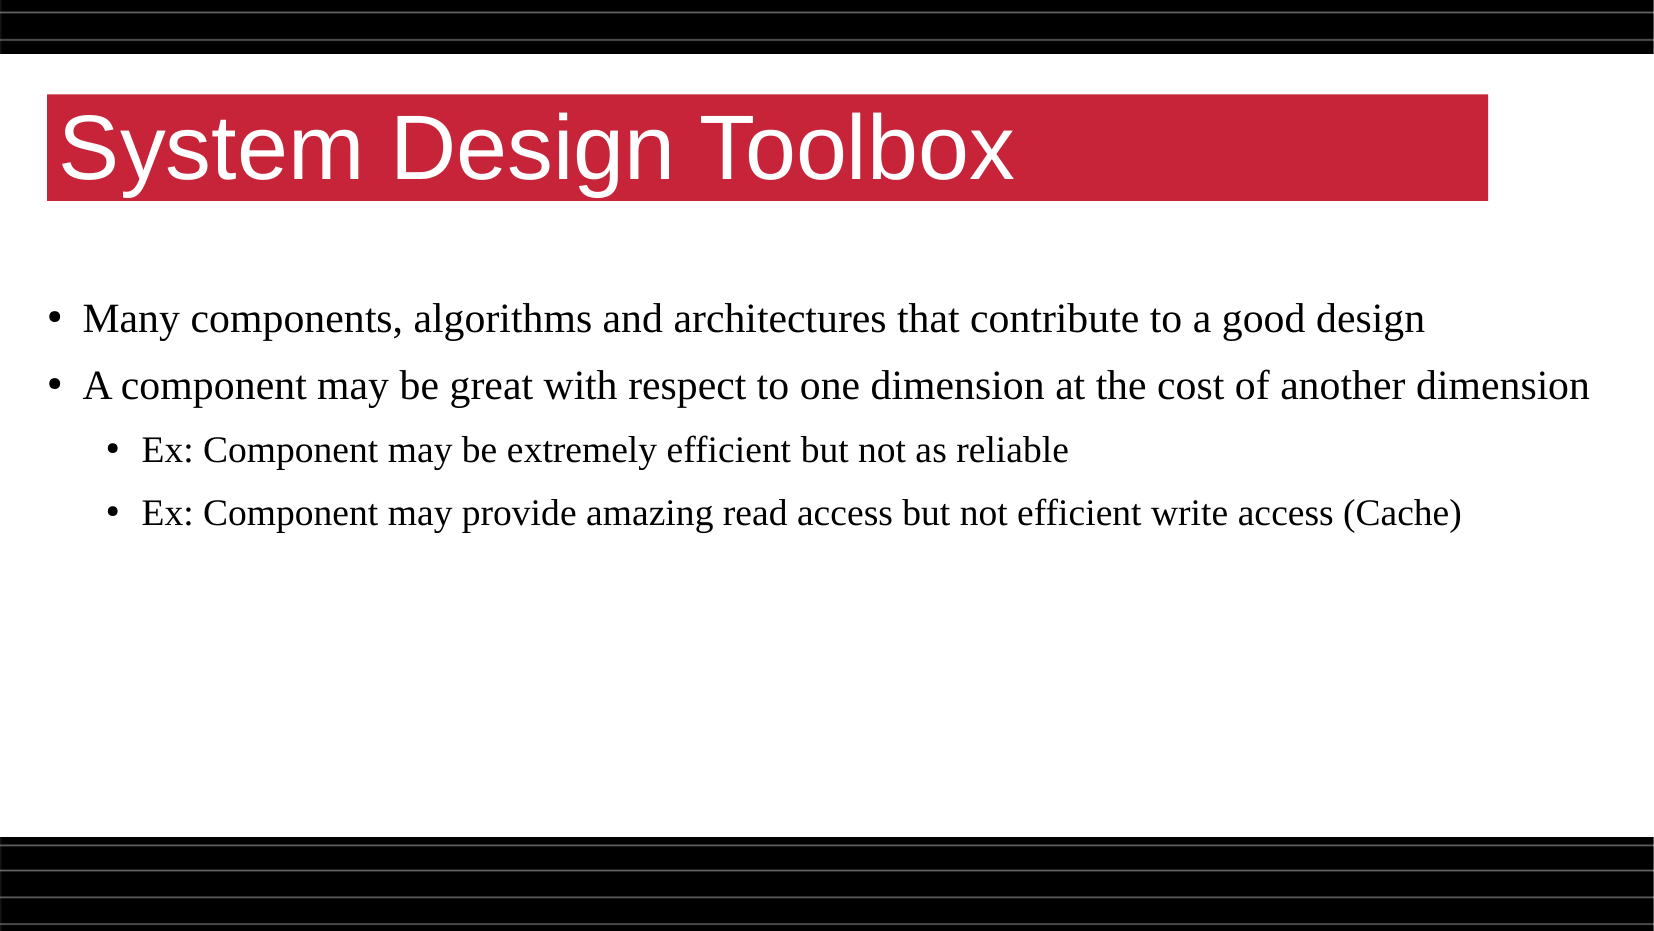

# System Design Toolbox
Many components, algorithms and architectures that contribute to a good design
A component may be great with respect to one dimension at the cost of another dimension
Ex: Component may be extremely efficient but not as reliable
Ex: Component may provide amazing read access but not efficient write access (Cache)